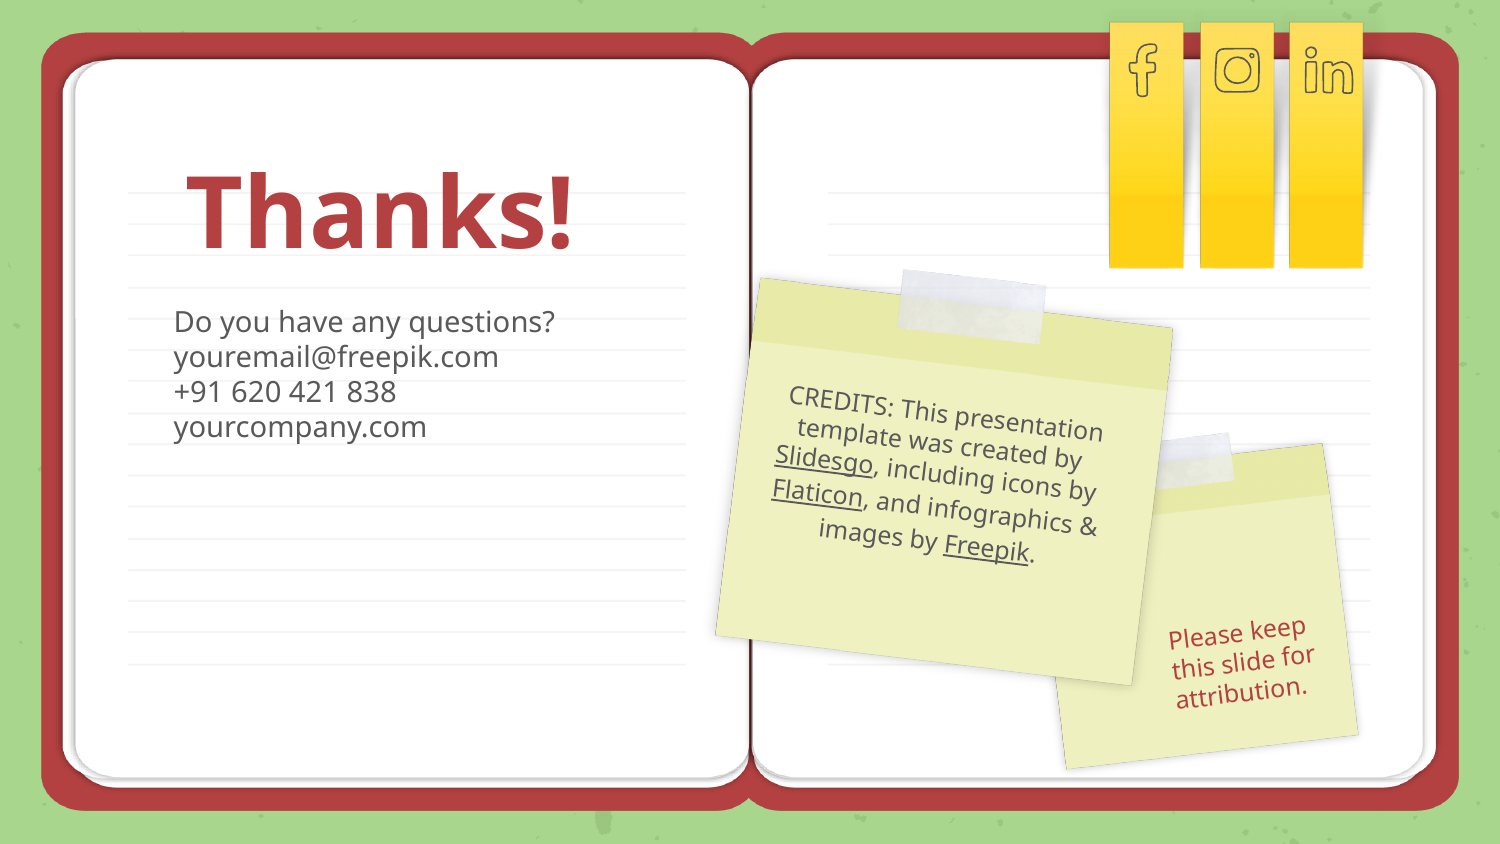

# Thanks!
Do you have any questions? youremail@freepik.com +91 620 421 838 yourcompany.com
Please keep this slide for attribution.